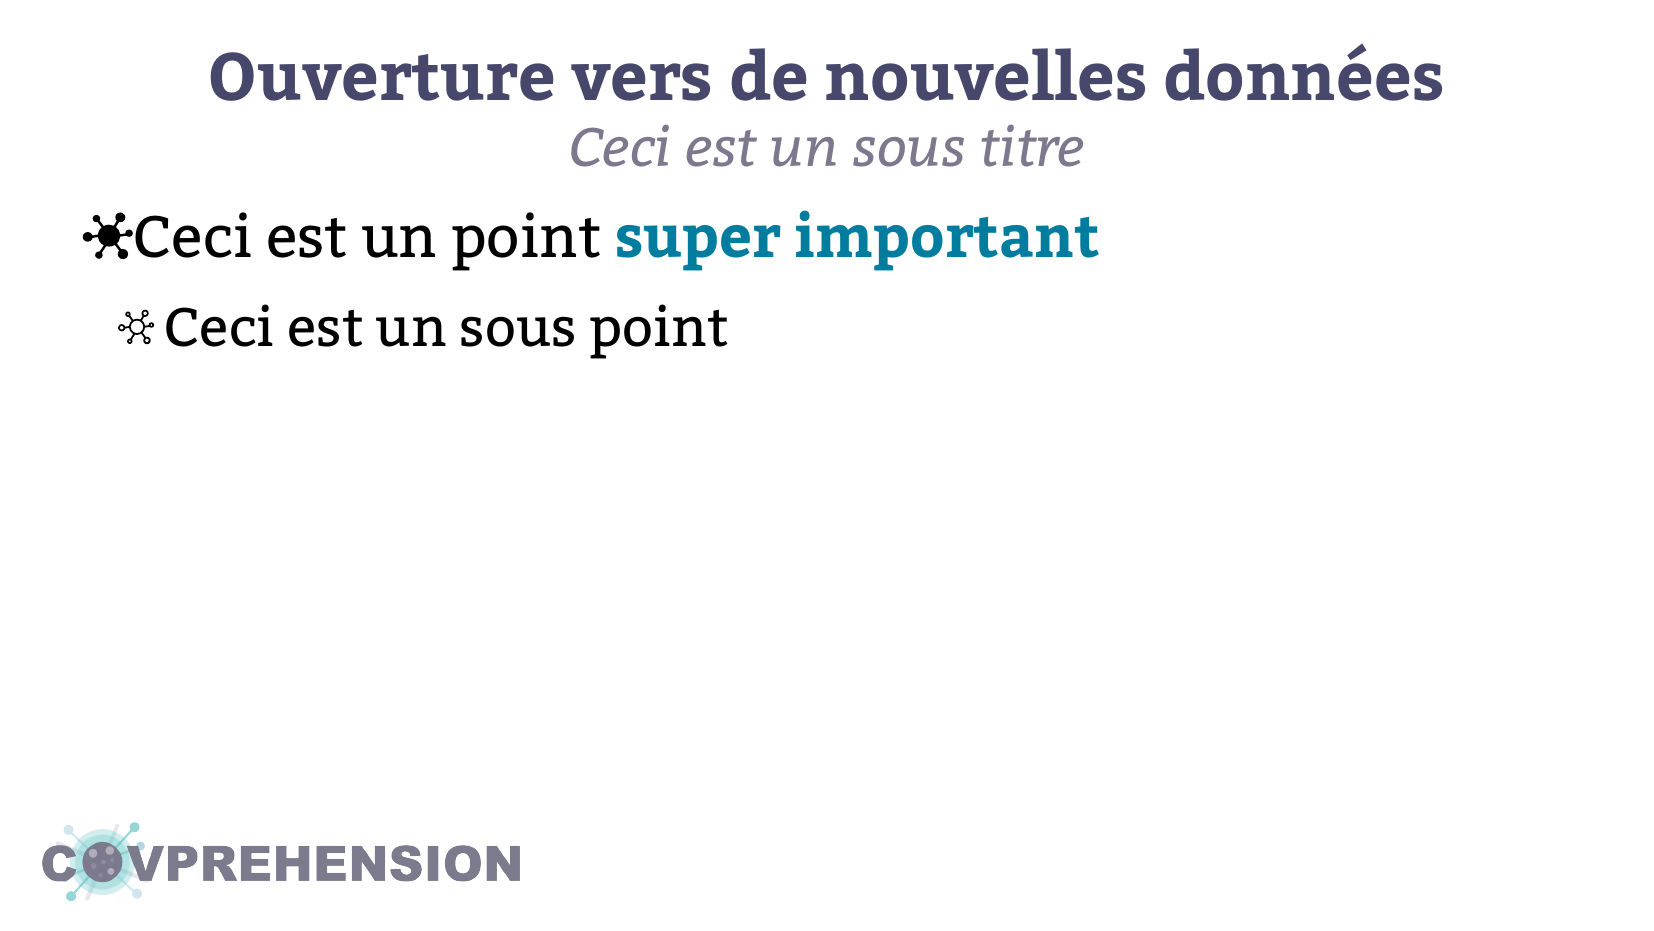

# Ouverture vers de nouvelles données
Ceci est un sous titre
Ceci est un point super important
Ceci est un sous point